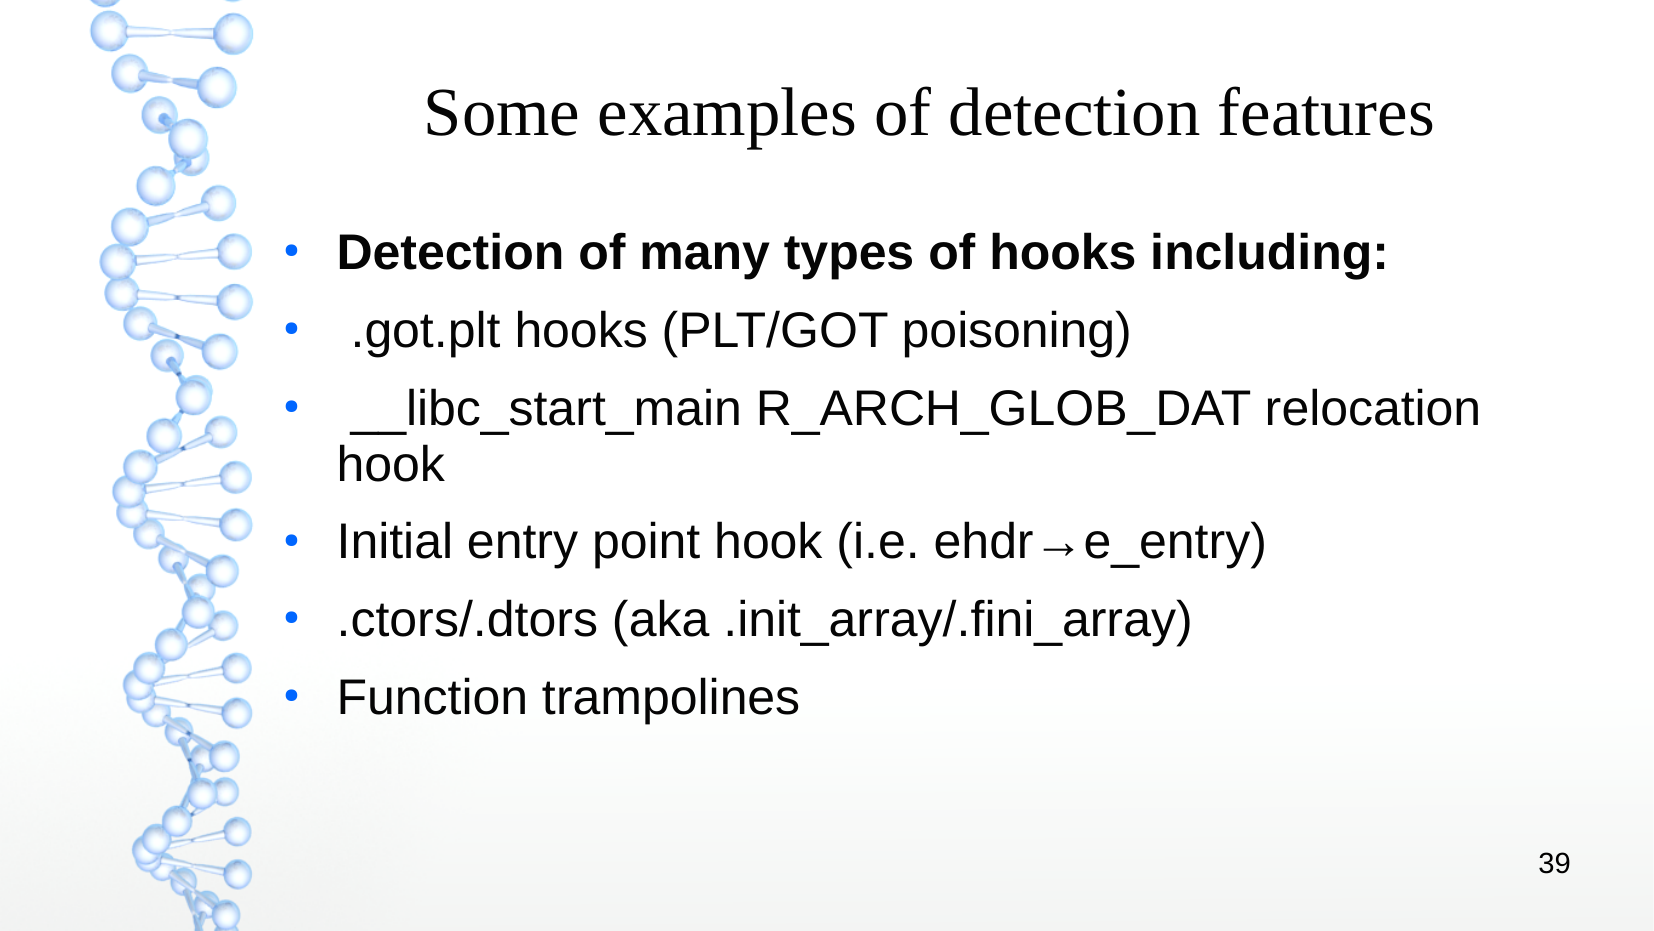

# Some examples of detection features
Detection of many types of hooks including:
 .got.plt hooks (PLT/GOT poisoning)
 __libc_start_main R_ARCH_GLOB_DAT relocation hook
Initial entry point hook (i.e. ehdr→e_entry)
.ctors/.dtors (aka .init_array/.fini_array)
Function trampolines
39